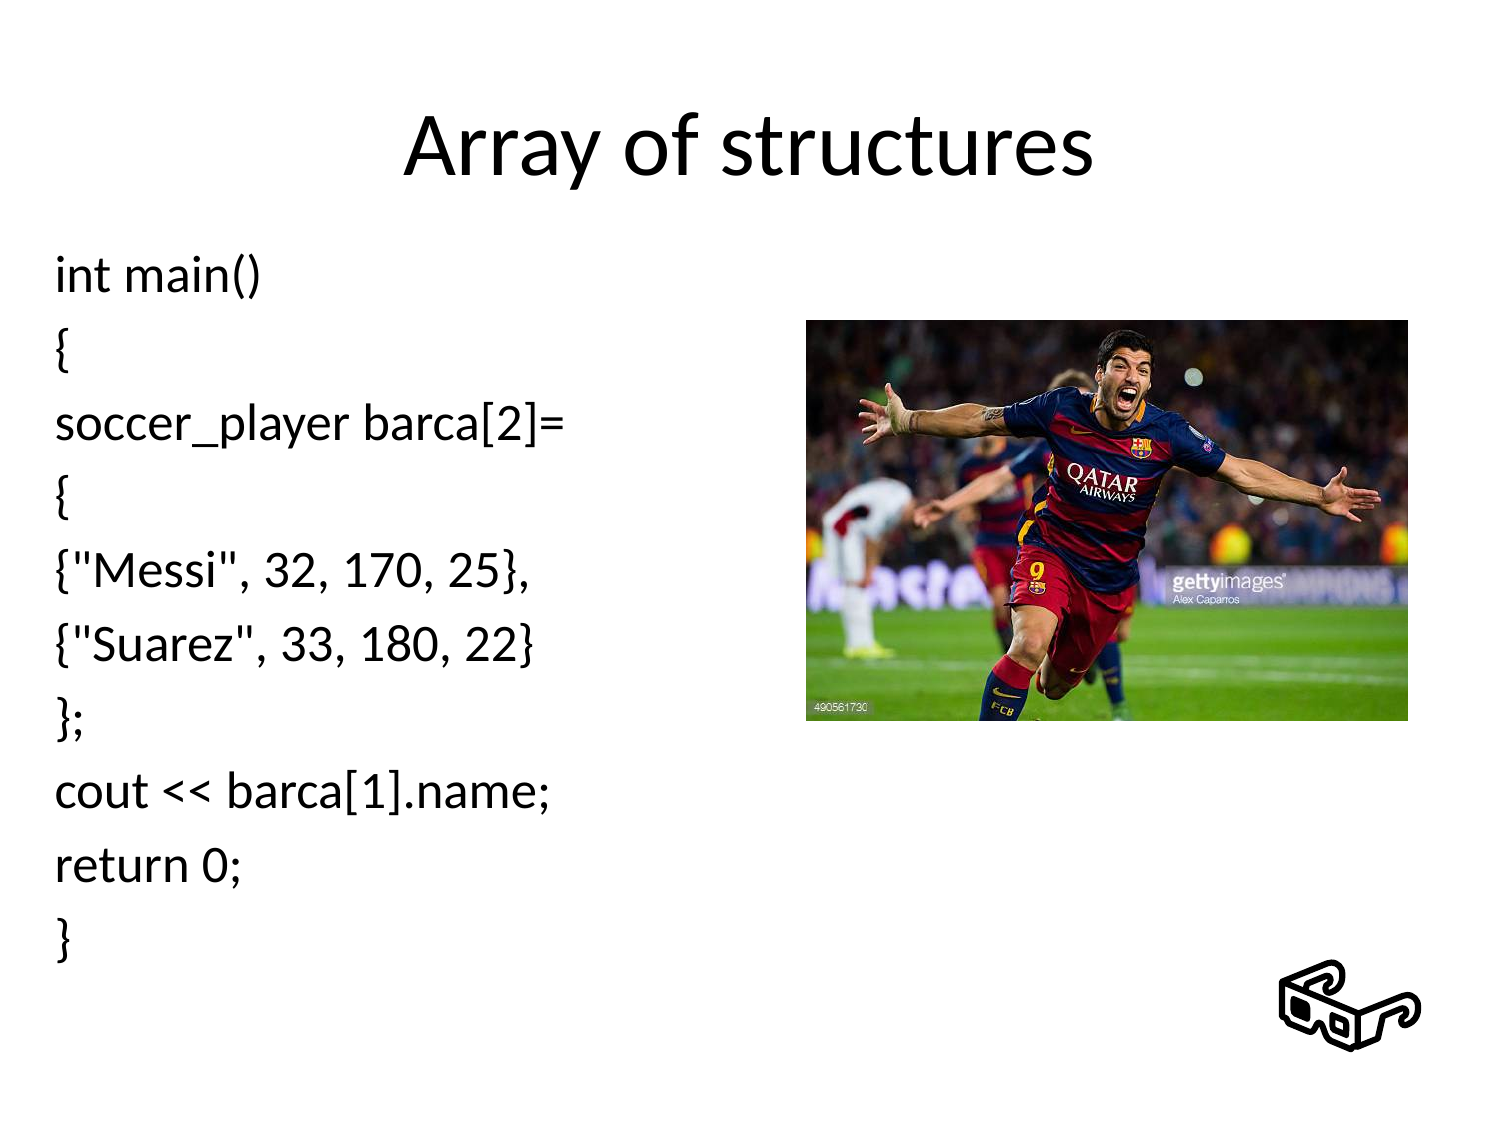

# Array of structures
int main()
{
soccer_player barca[2]=
{
{"Messi", 32, 170, 25},
{"Suarez", 33, 180, 22}
};
cout << barca[1].name;
return 0;
}